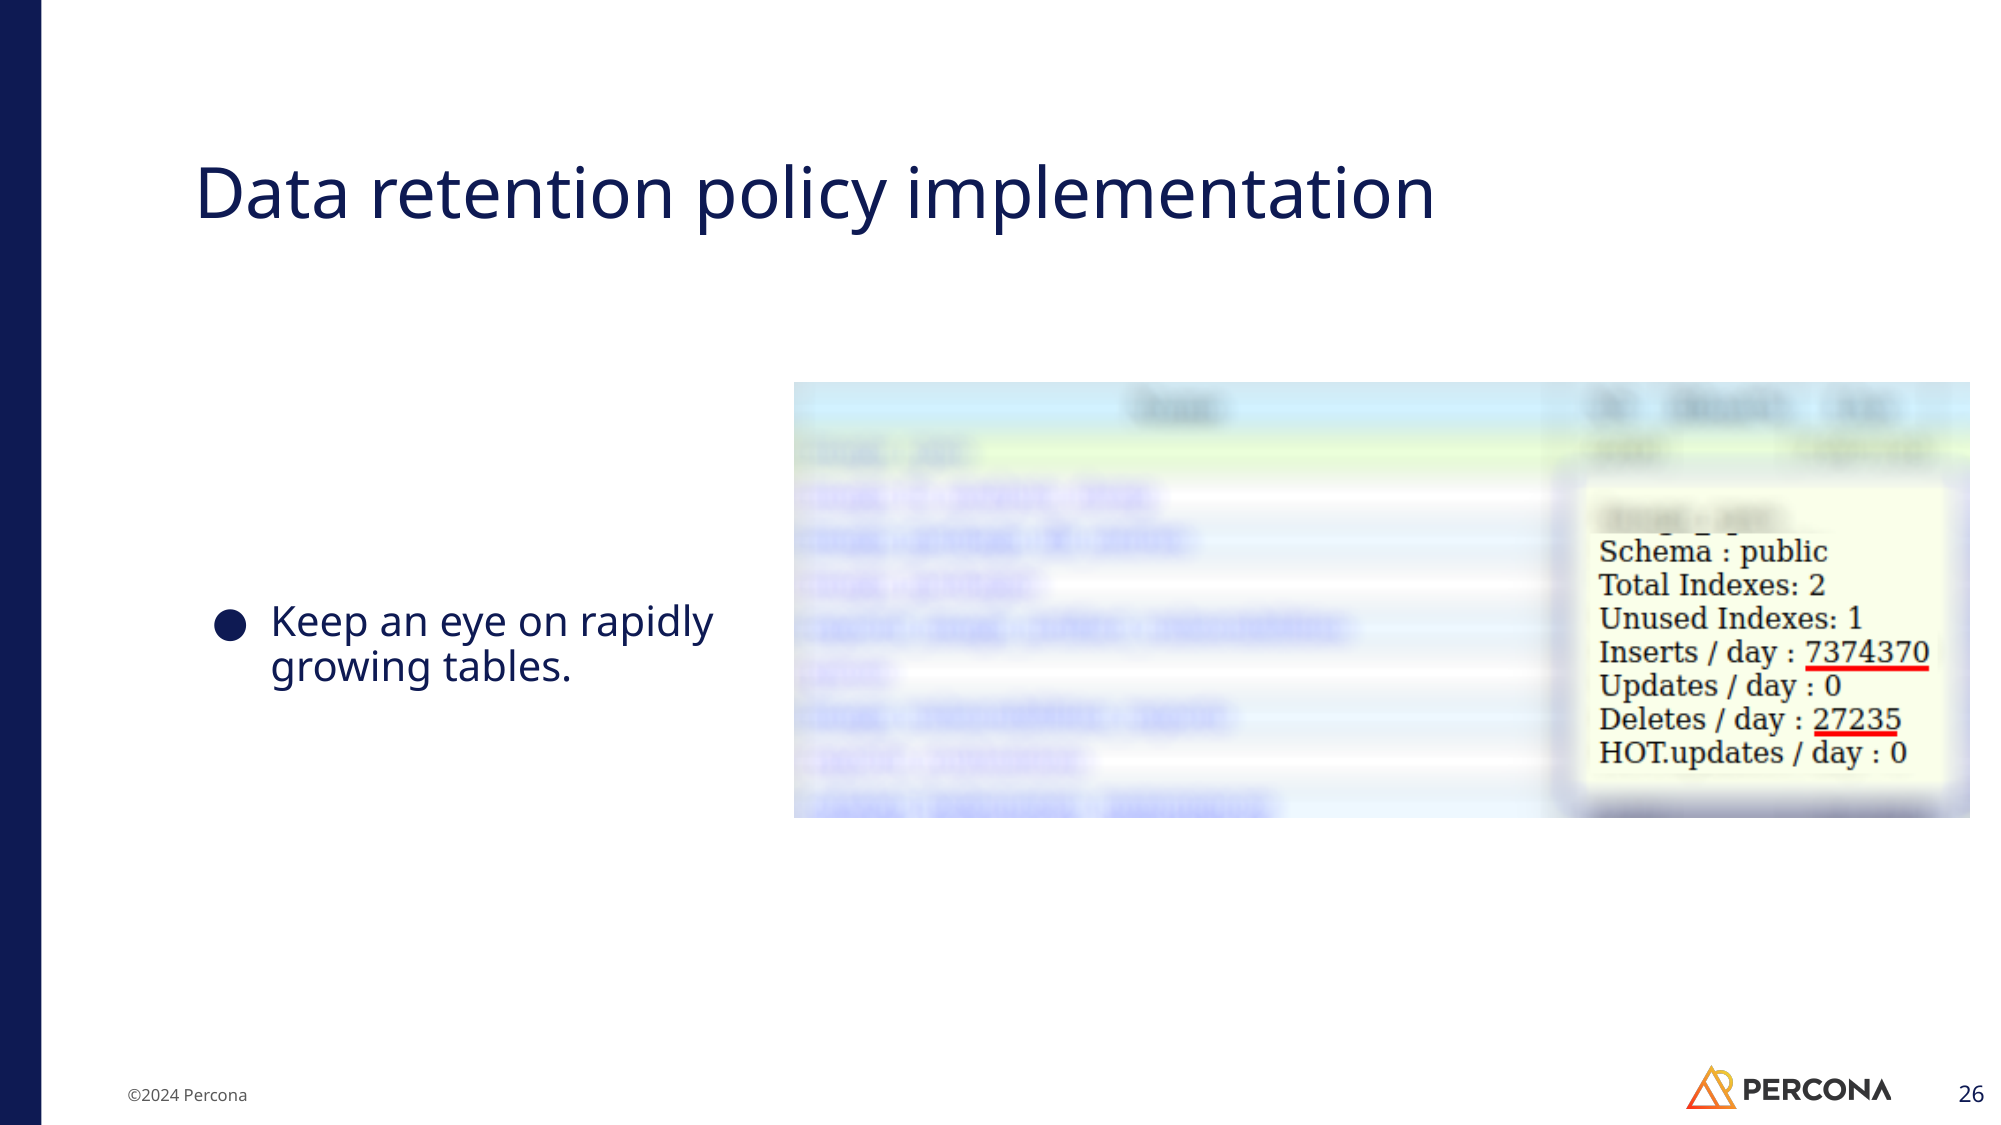

Data retention policy implementation
# Keep an eye on rapidly growing tables.